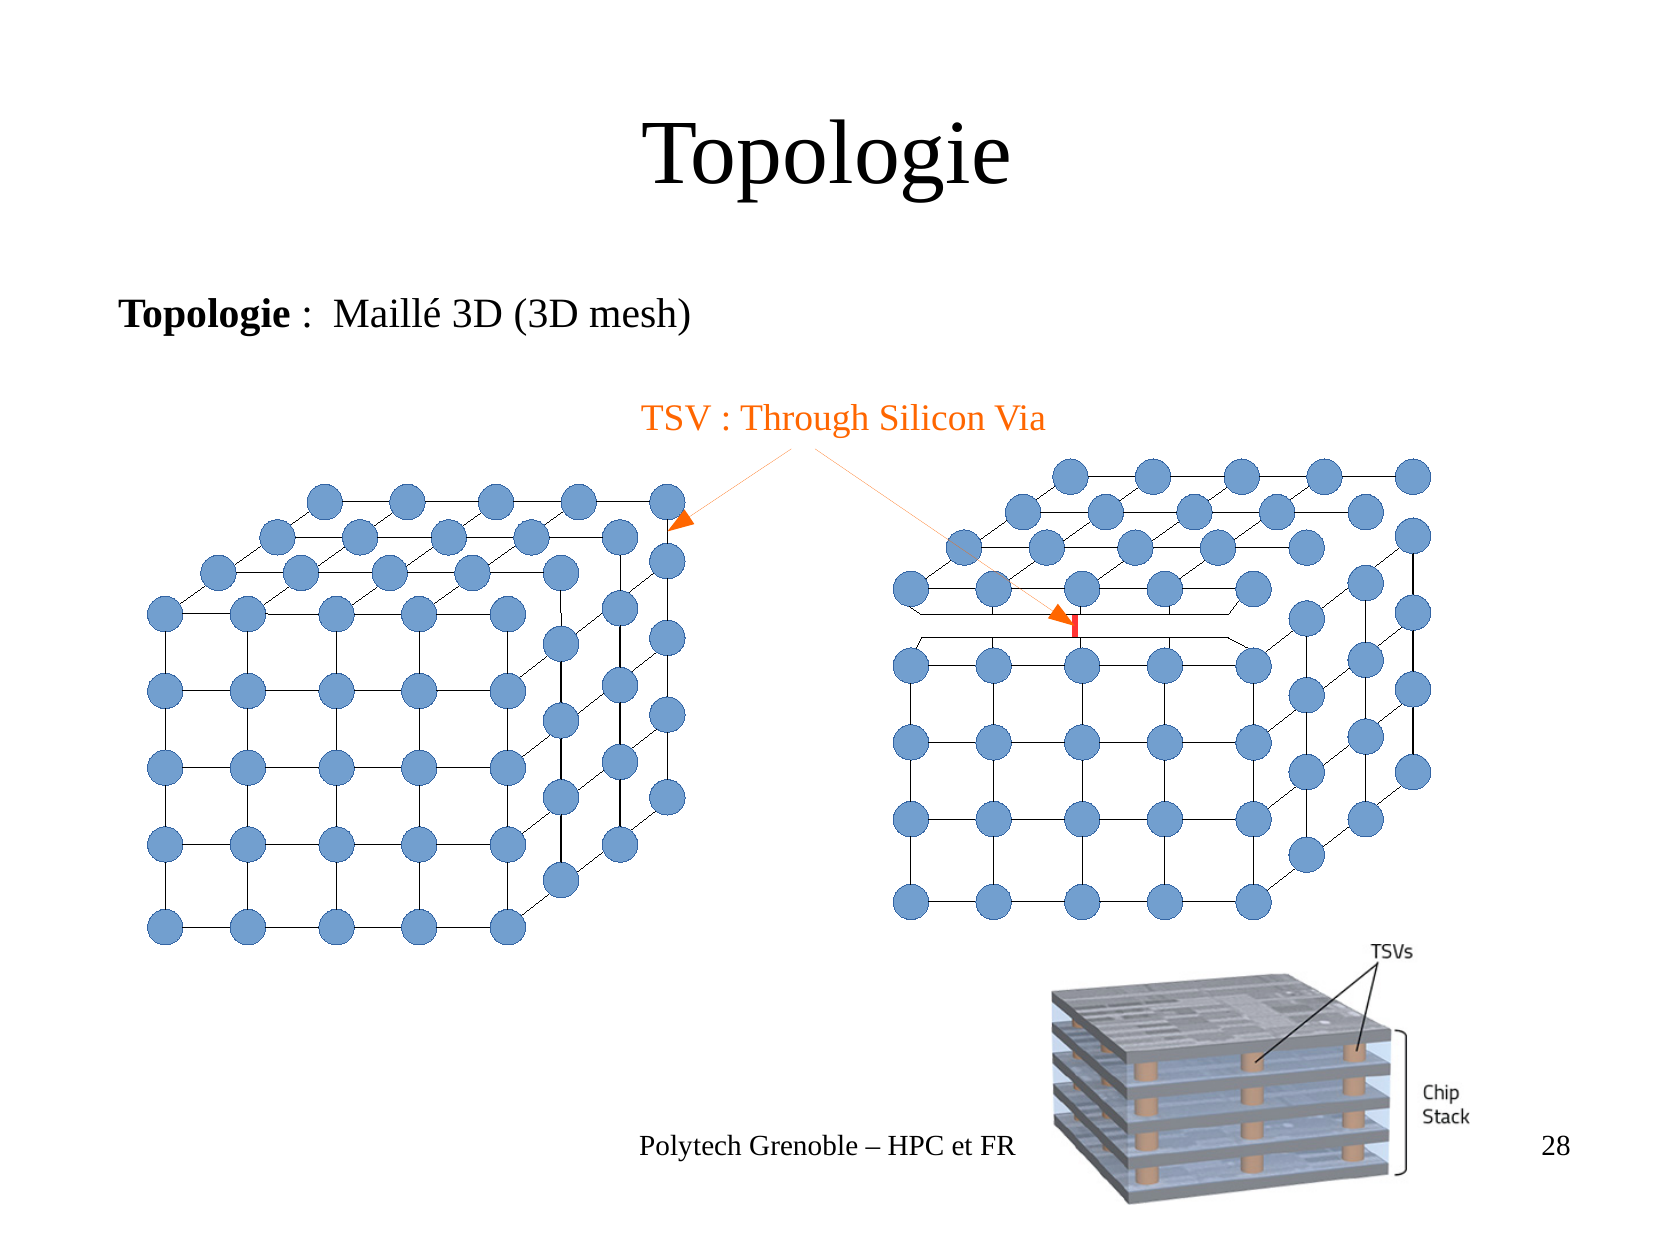

# Topologie
Topologie : Maillé 3D (3D mesh)
TSV : Through Silicon Via
Matthieu PAYET
28